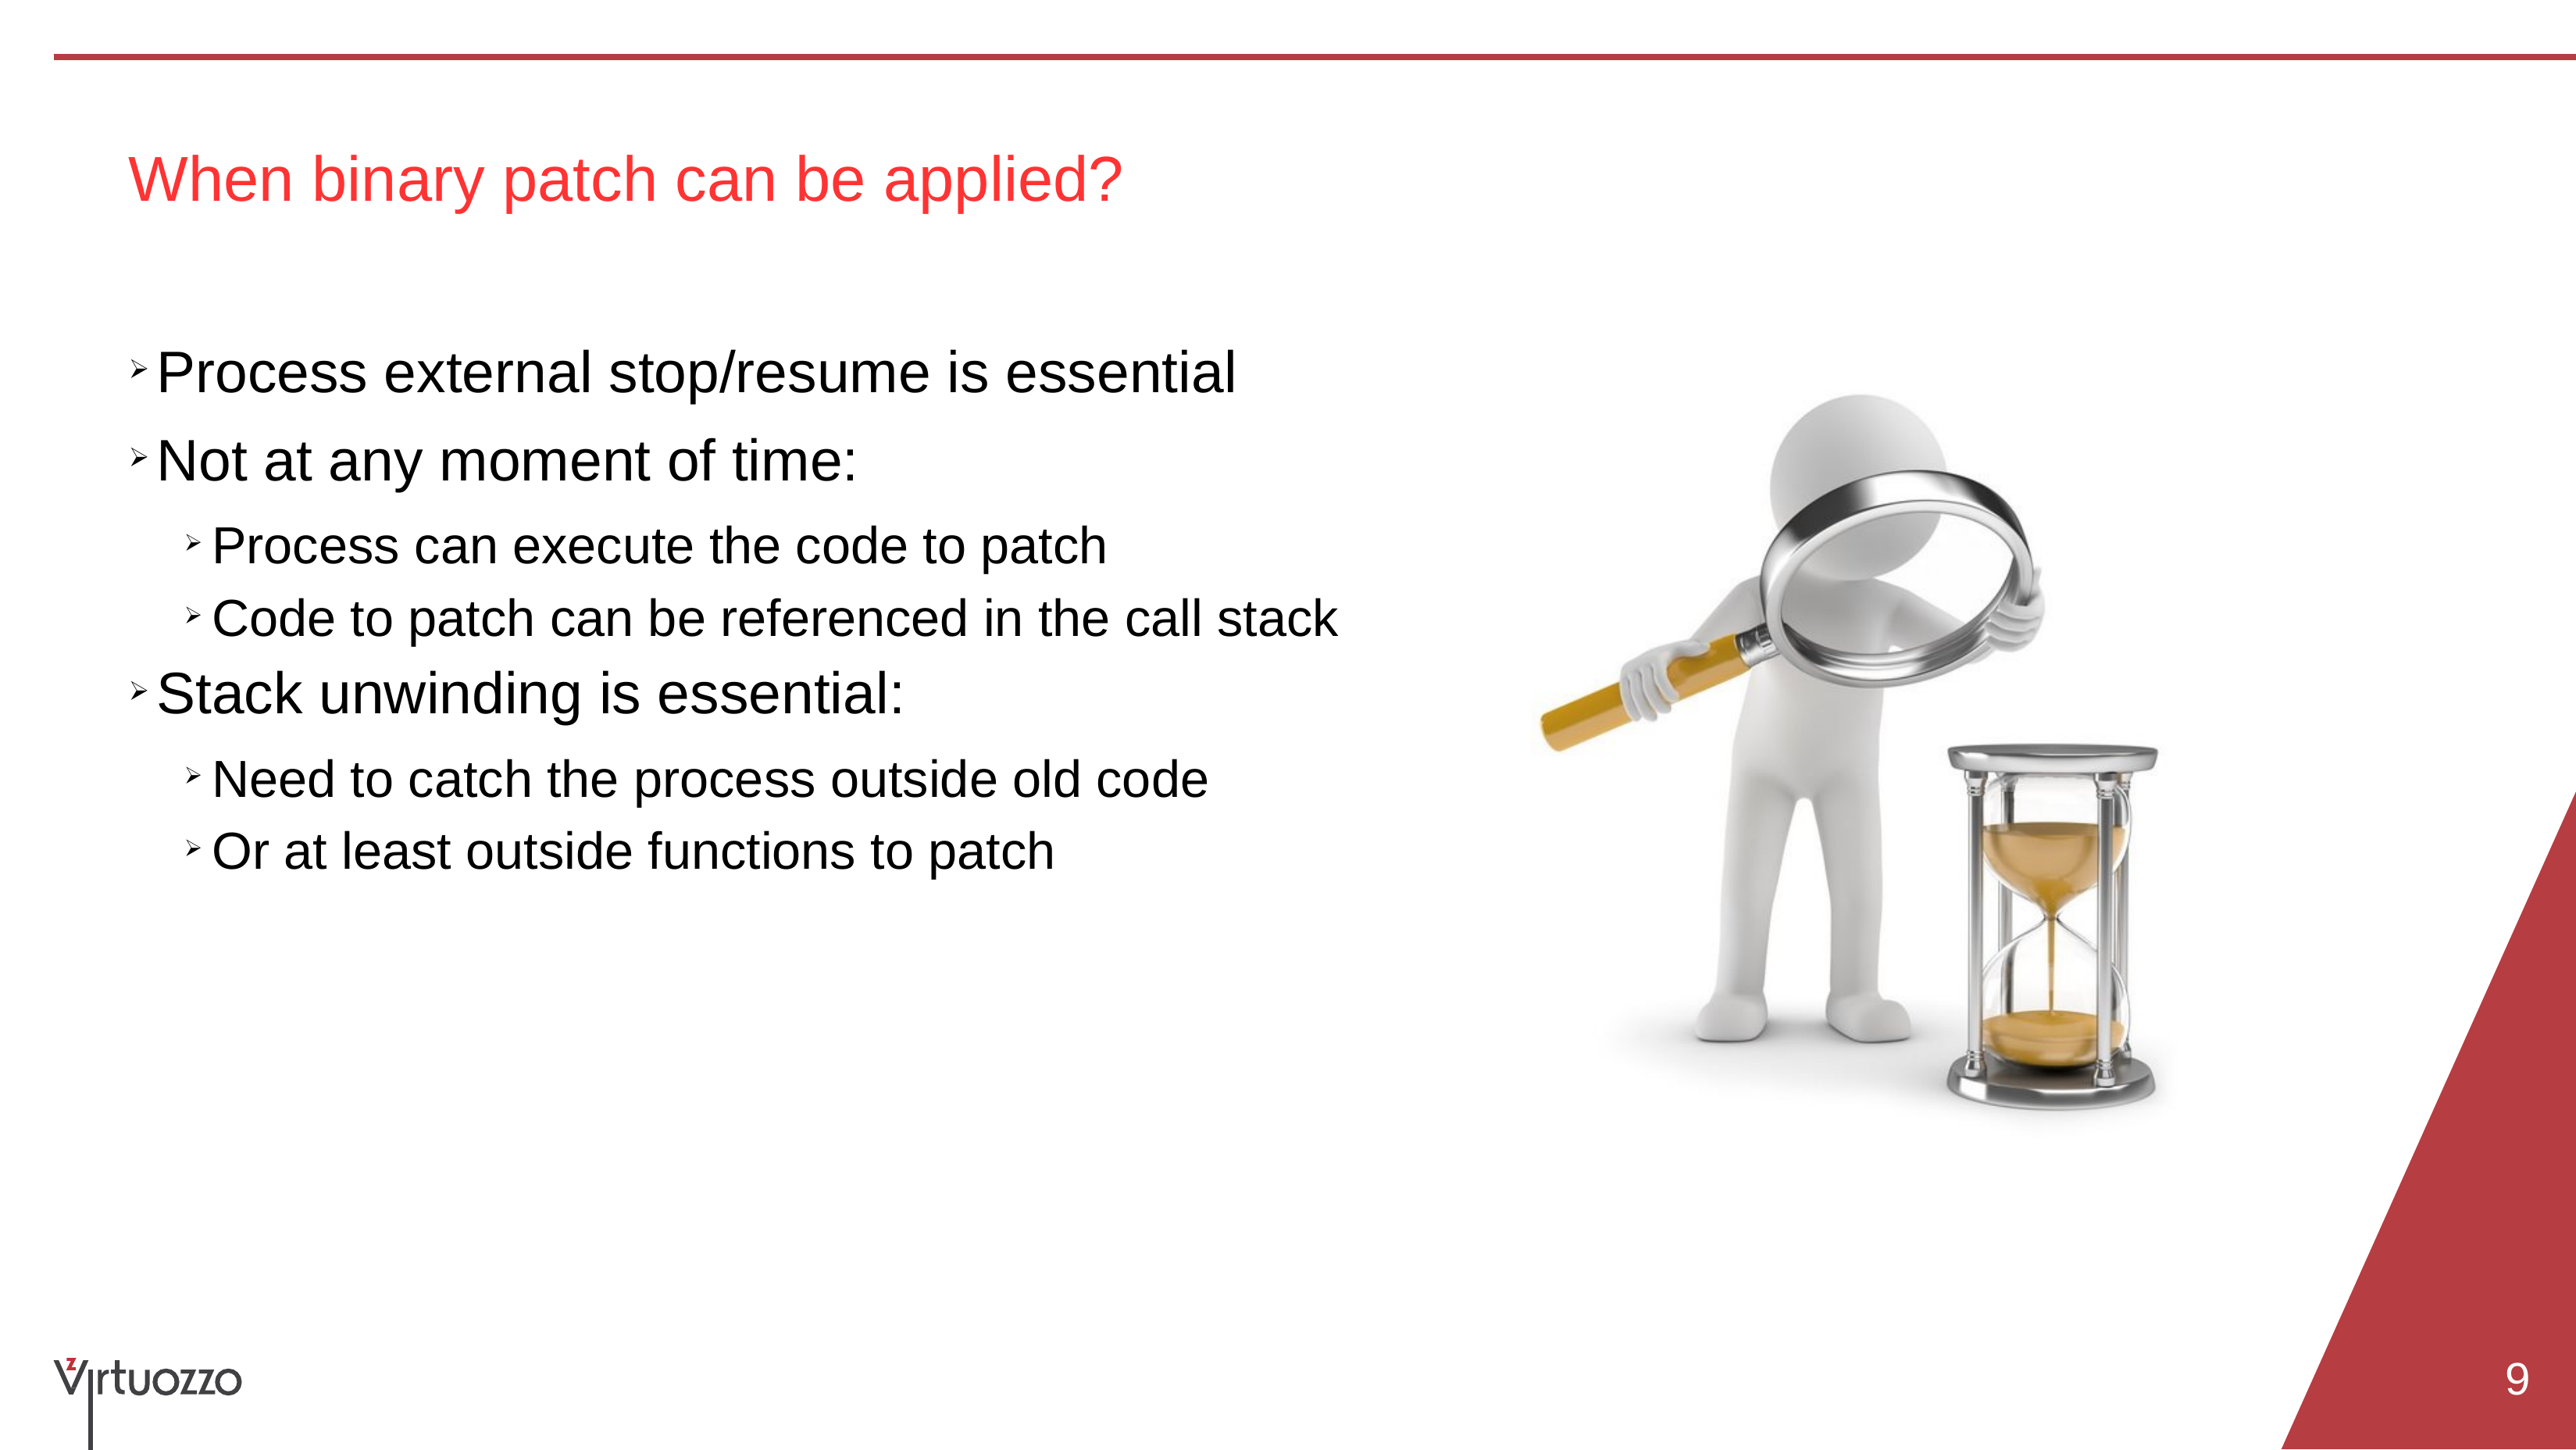

# When binary patch can be applied?
Process external stop/resume is essential
Not at any moment of time:
Process can execute the code to patch
Code to patch can be referenced in the call stack
Stack unwinding is essential:
Need to catch the process outside old code
Or at least outside functions to patch